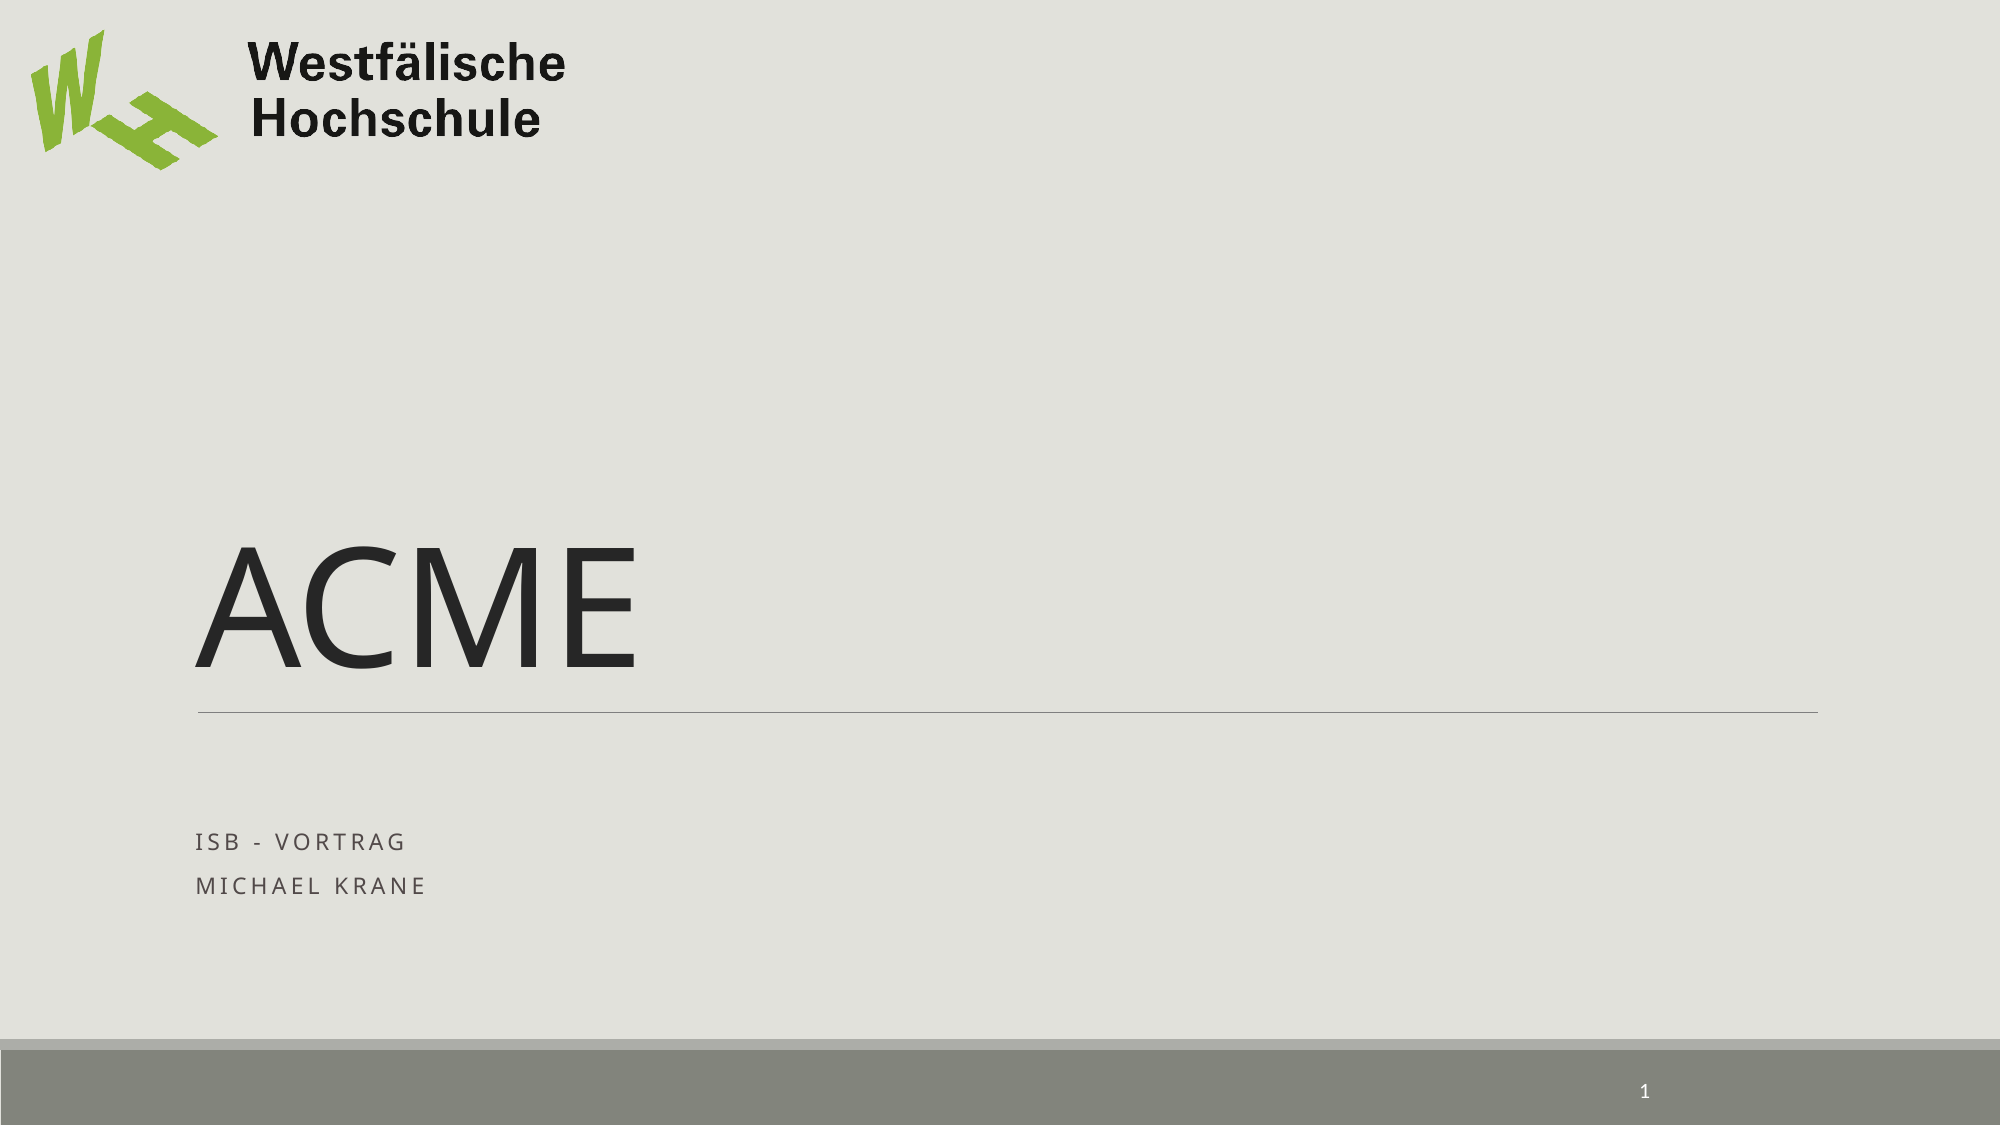

# ACME
ISB - Vortrag
Michael Krane